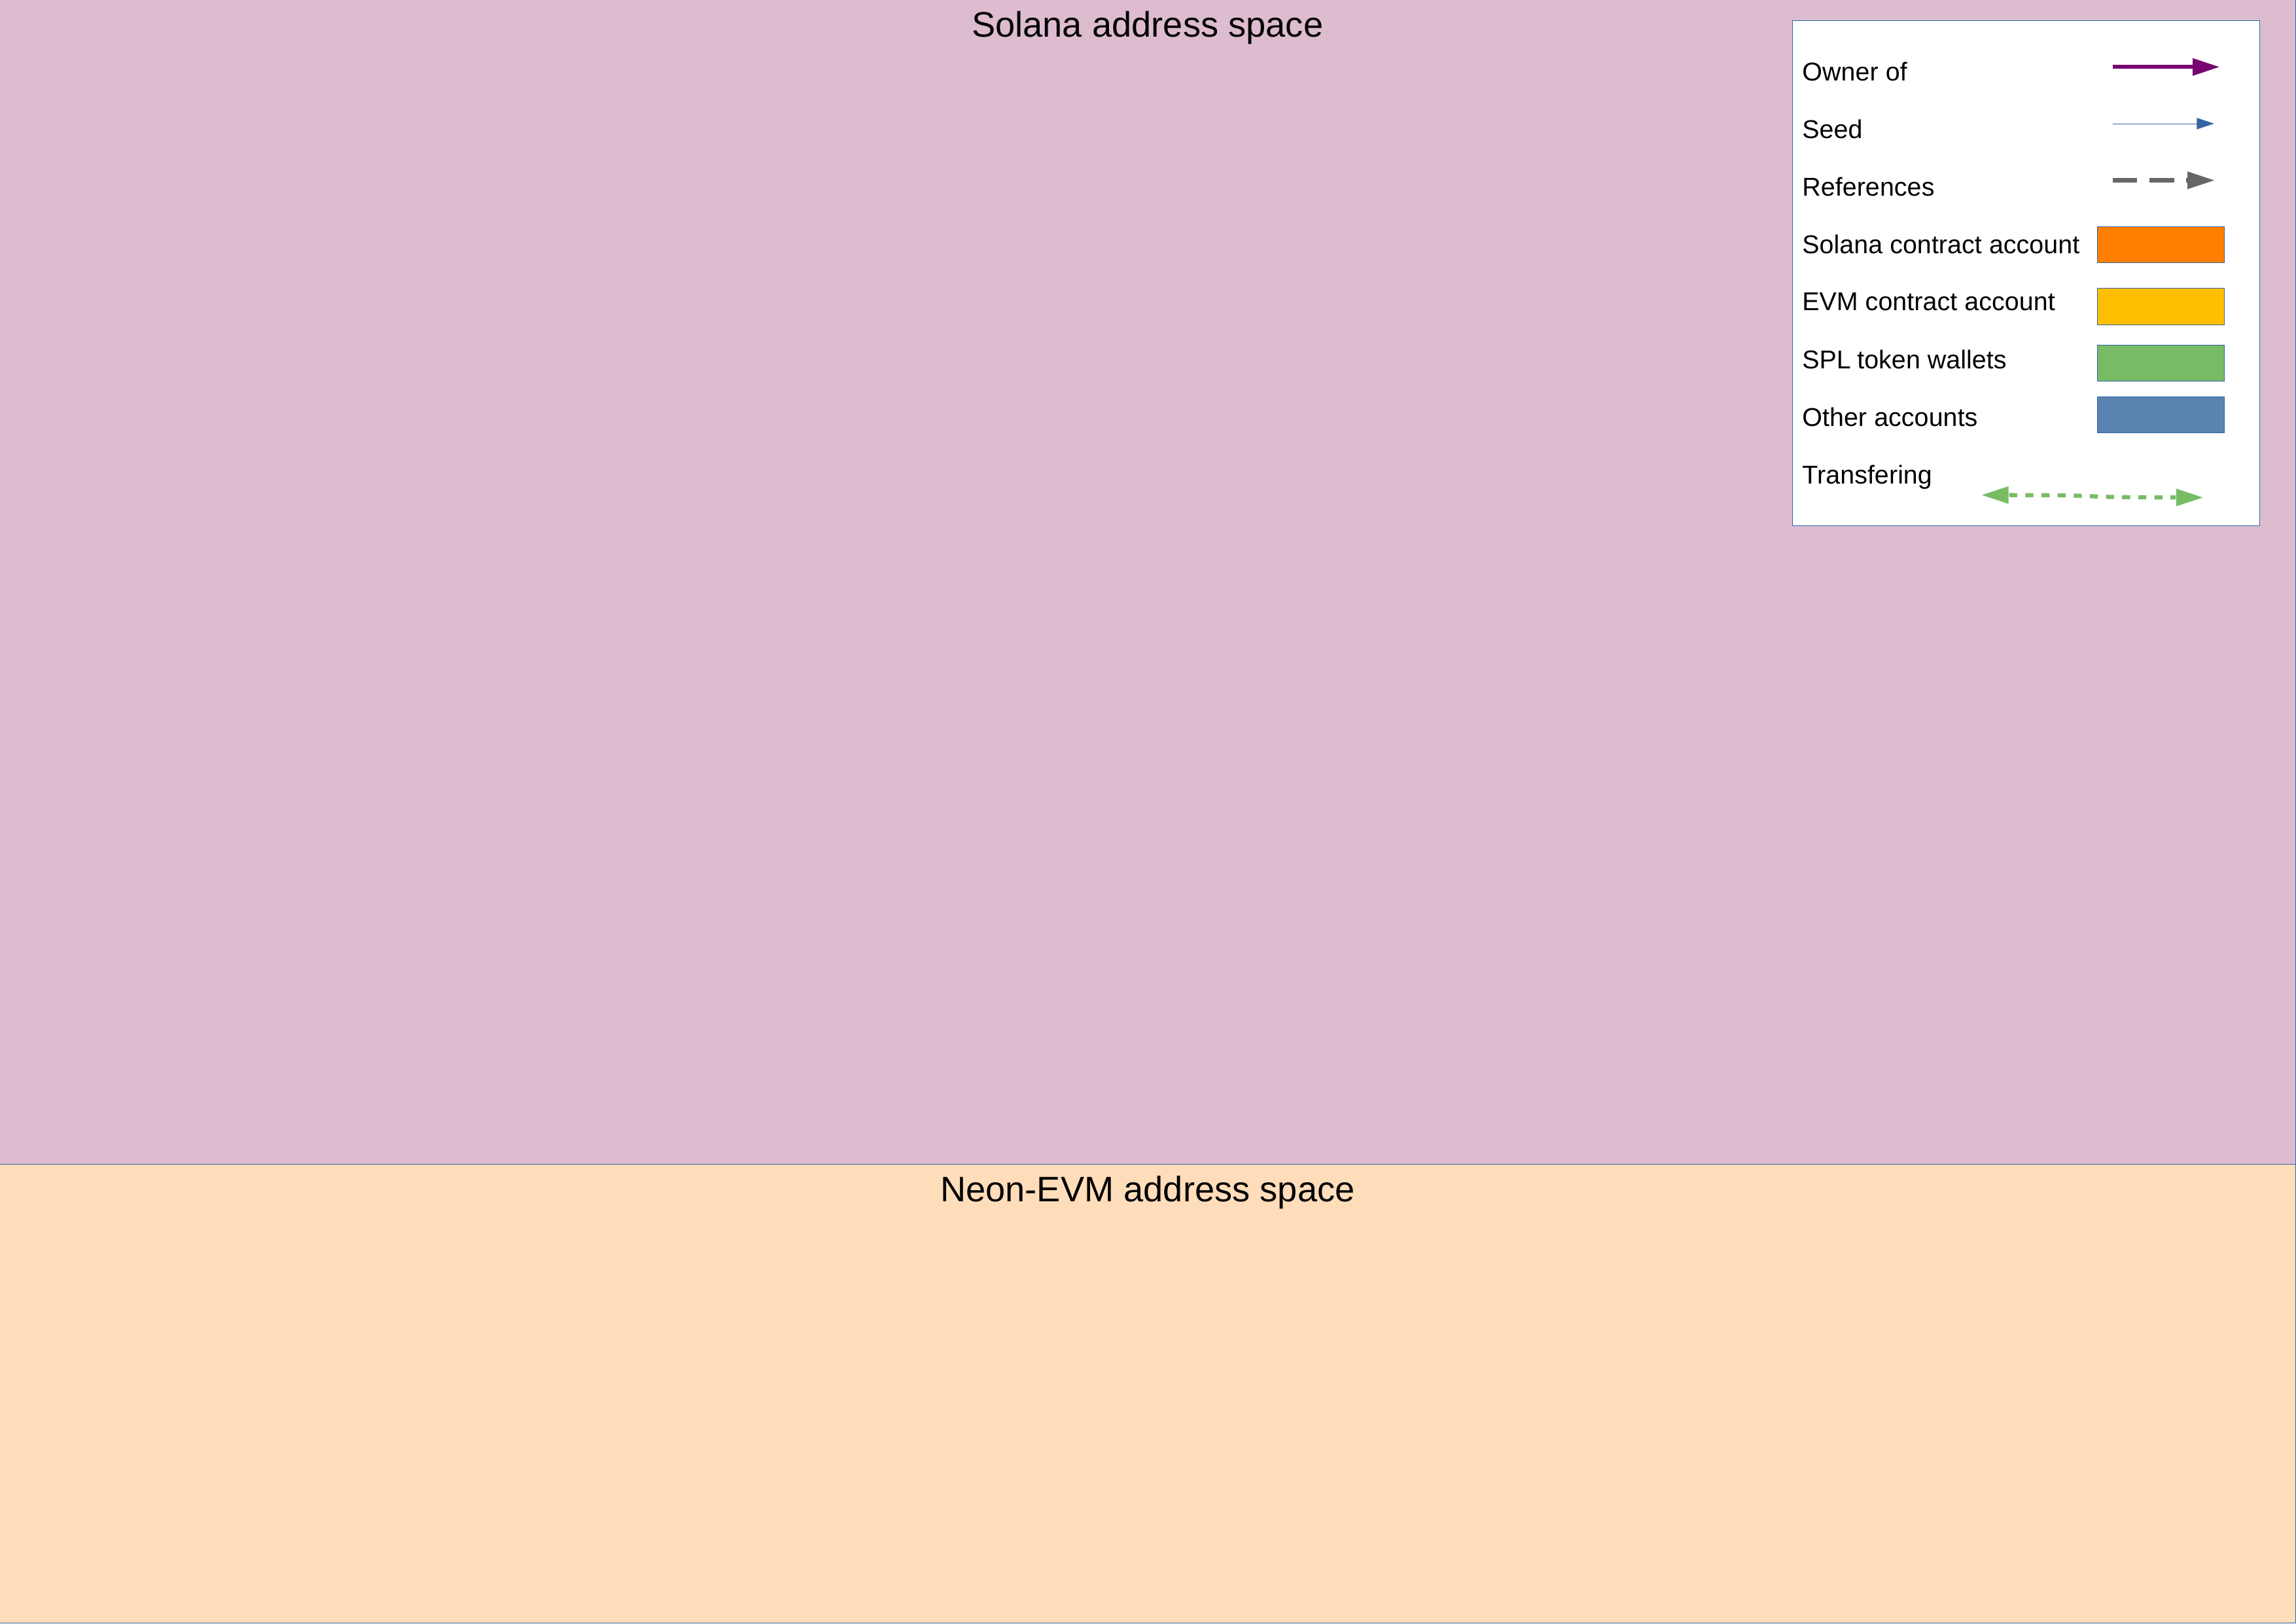

Solana address space
Owner of
Seed
References
Solana contract account
EVM contract account
SPL token wallets
Other accounts
Transfering
Neon-EVM address space